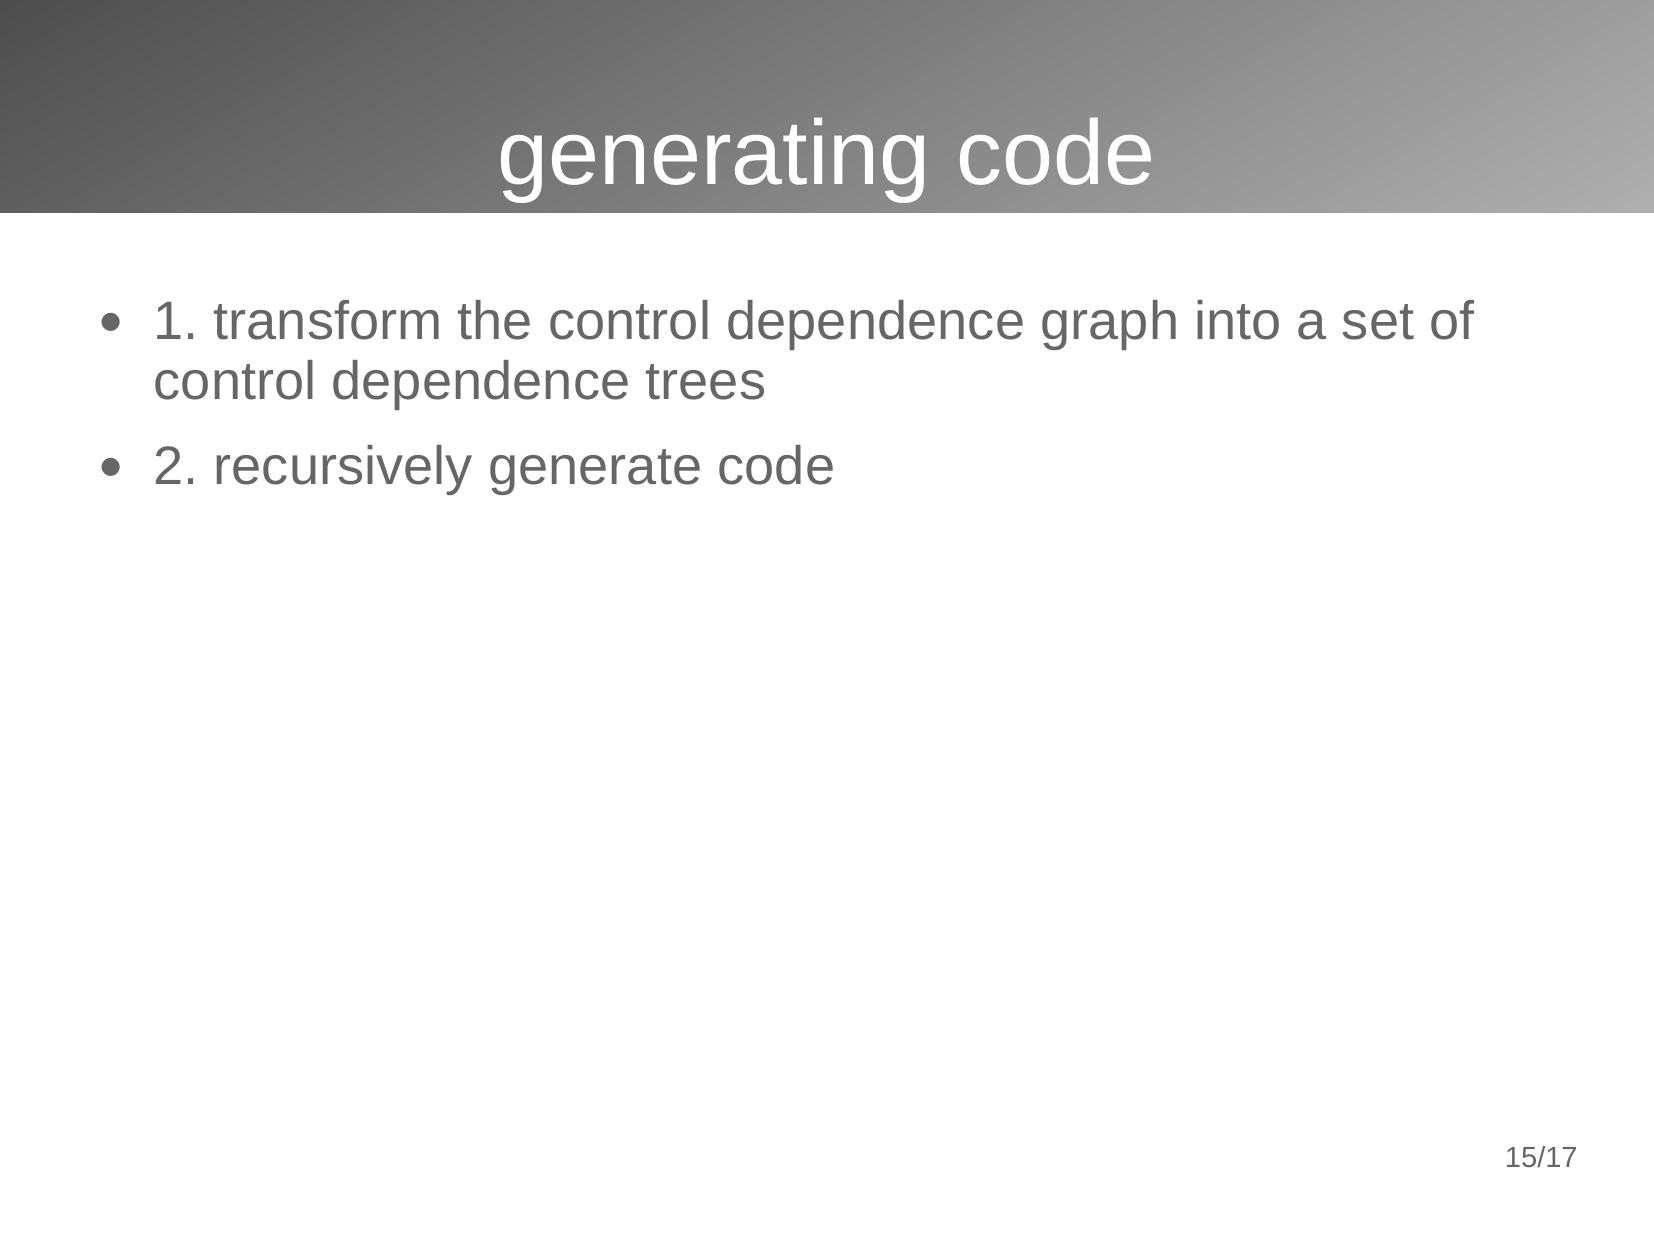

# generating code
1. transform the control dependence graph into a set of control dependence trees
2. recursively generate code